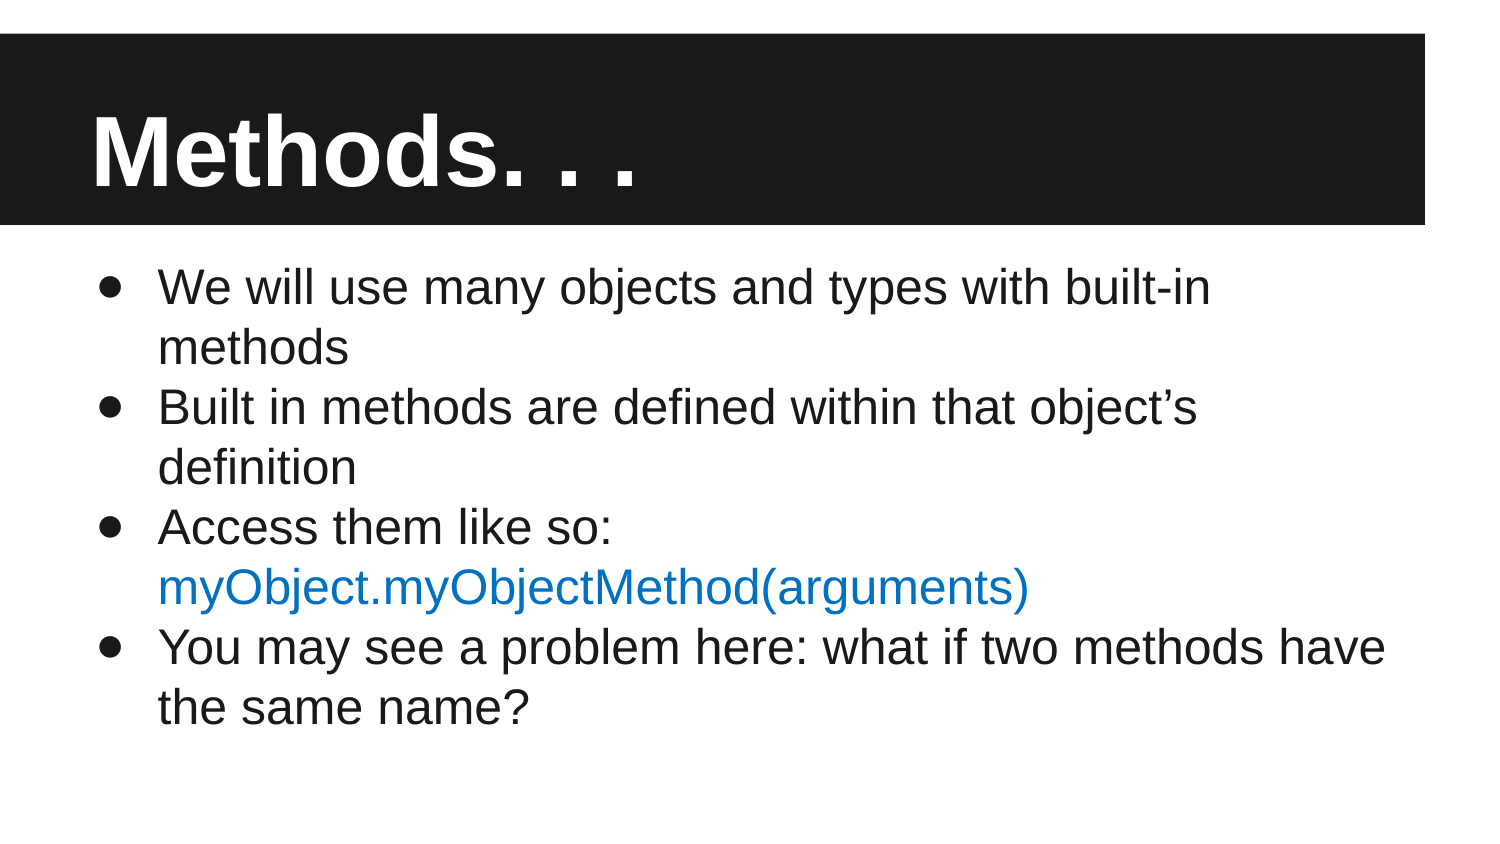

# Methods. . .
We will use many objects and types with built-in methods
Built in methods are defined within that object’s definition
Access them like so: myObject.myObjectMethod(arguments)
You may see a problem here: what if two methods have the same name?